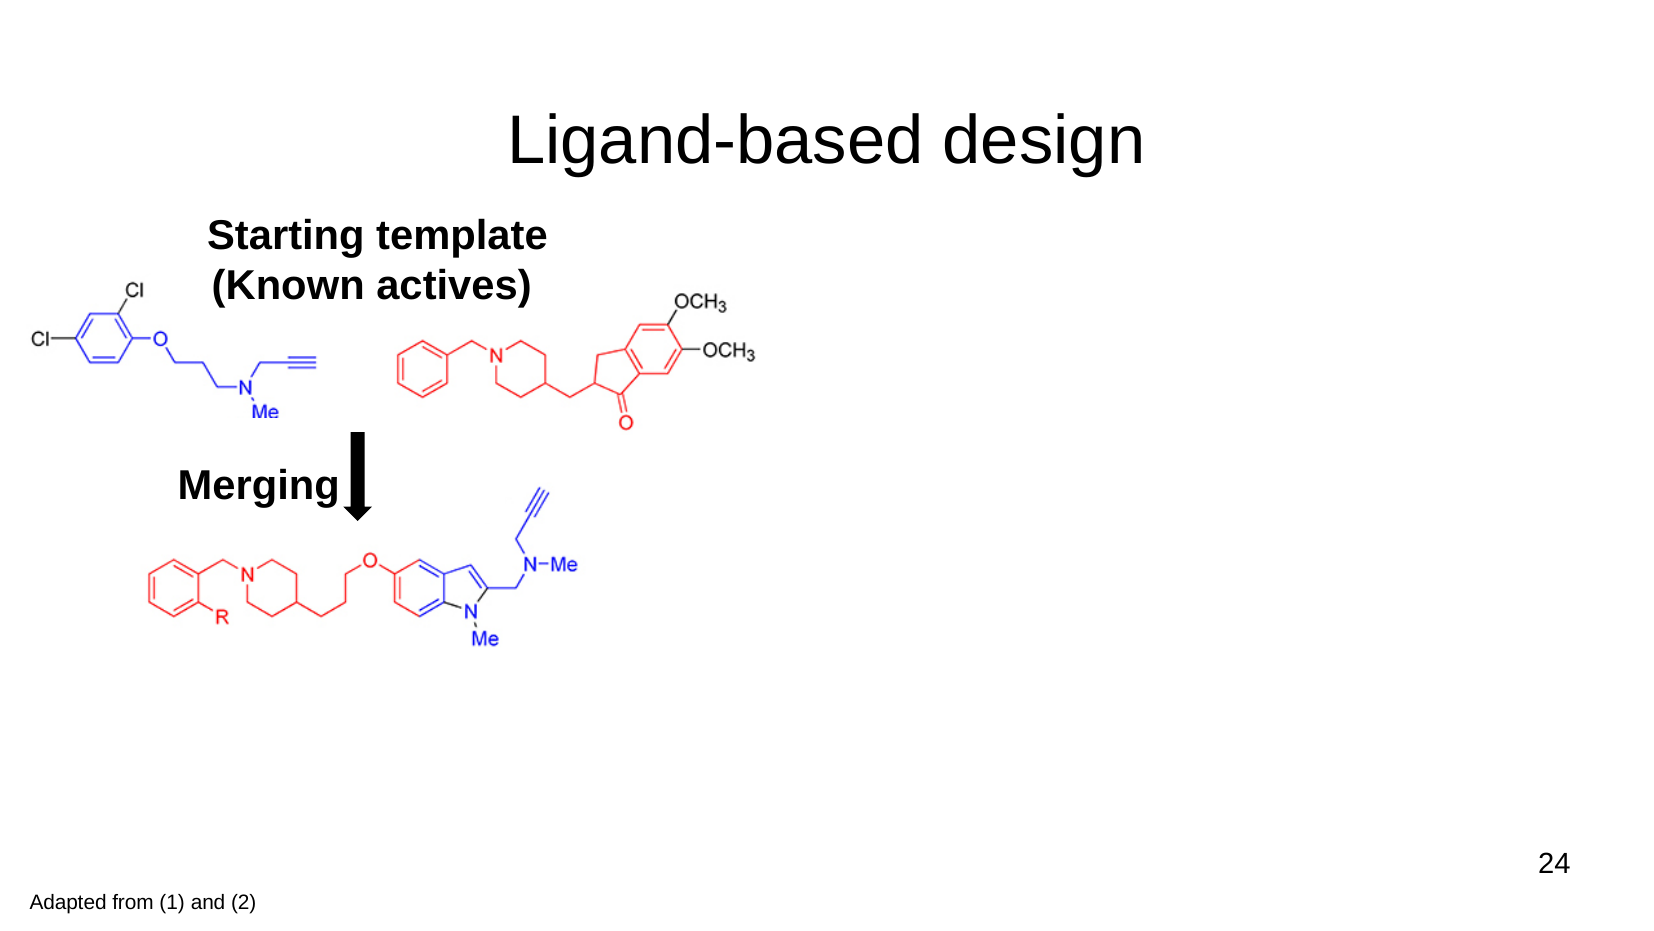

# Ligand-based design
Starting template
(Known actives)
Merging
24
Adapted from (1) and (2)